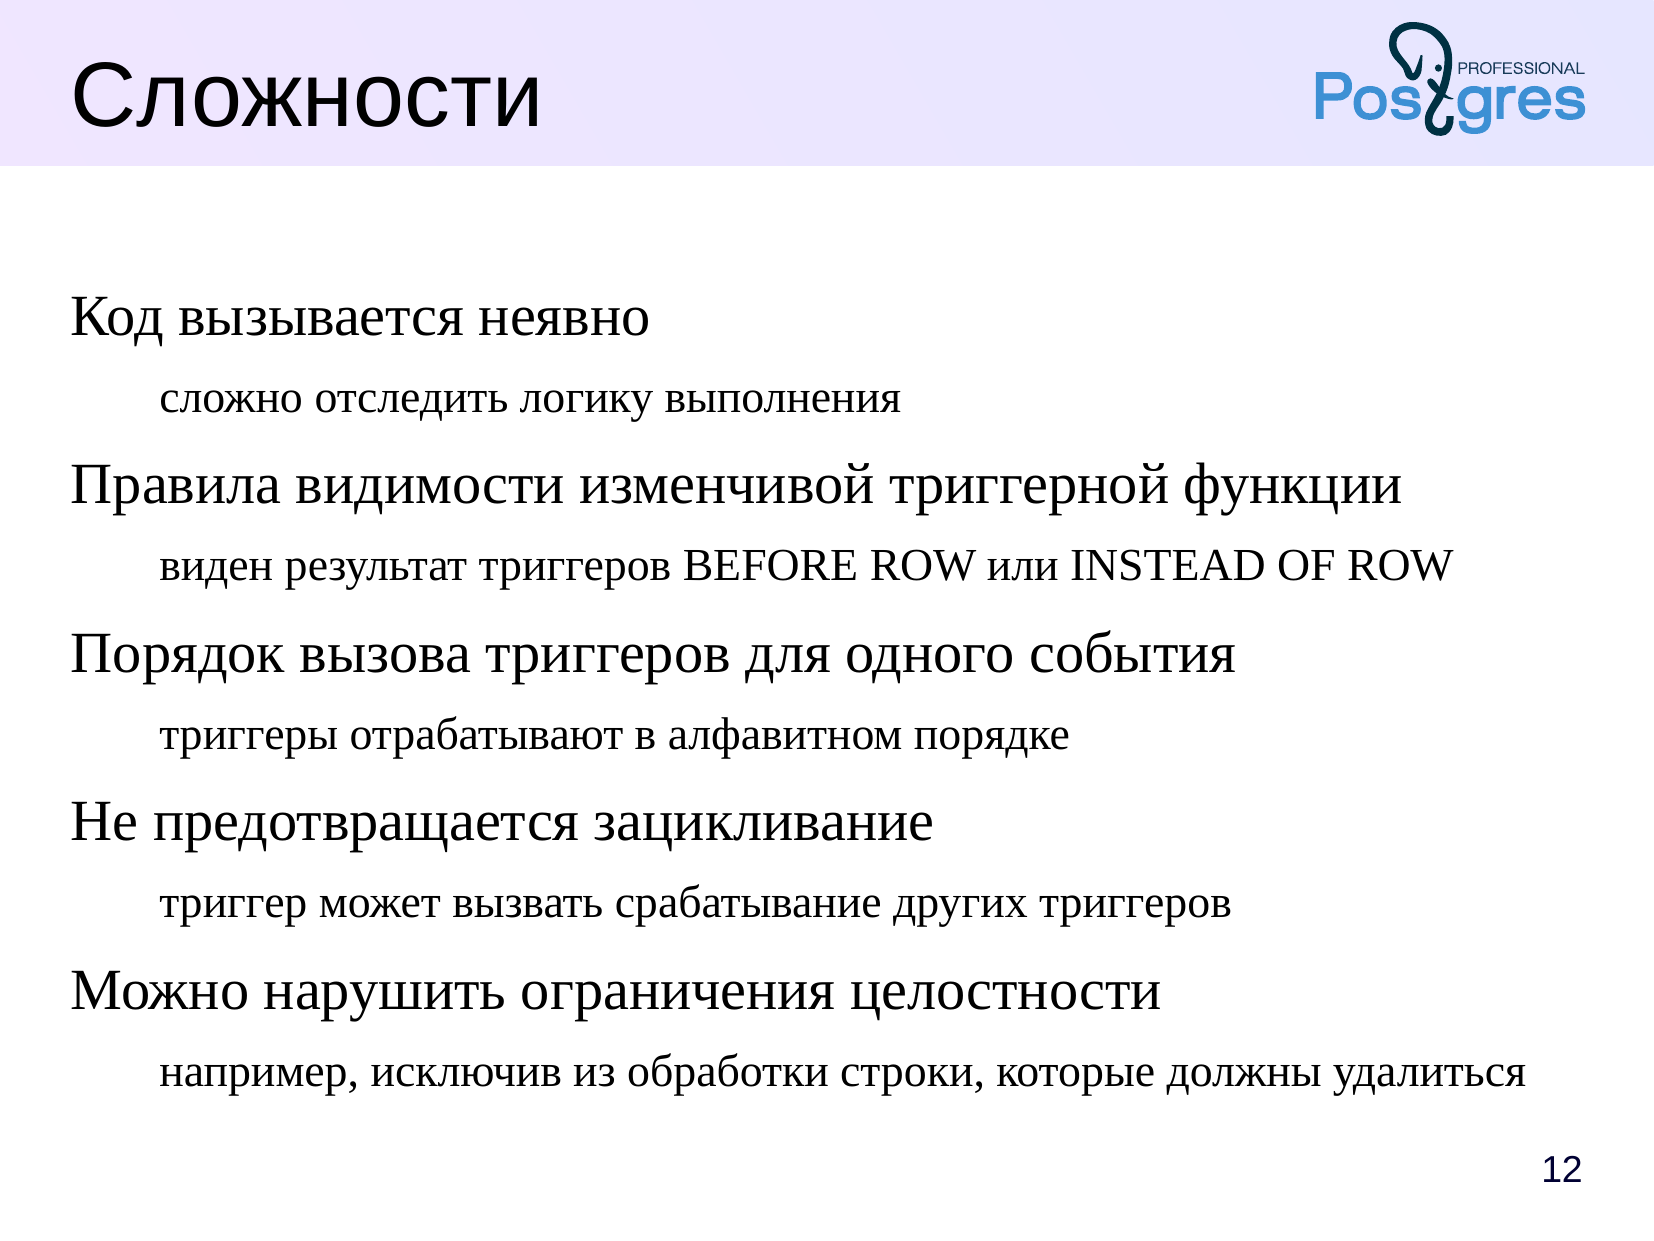

# Сложности
Код вызывается неявно
сложно отследить логику выполнения
Правила видимости изменчивой триггерной функции
виден результат триггеров BEFORE ROW или INSTEAD OF ROW
Порядок вызова триггеров для одного события
триггеры отрабатывают в алфавитном порядке
Не предотвращается зацикливание
триггер может вызвать срабатывание других триггеров
Можно нарушить ограничения целостности
например, исключив из обработки строки, которые должны удалиться